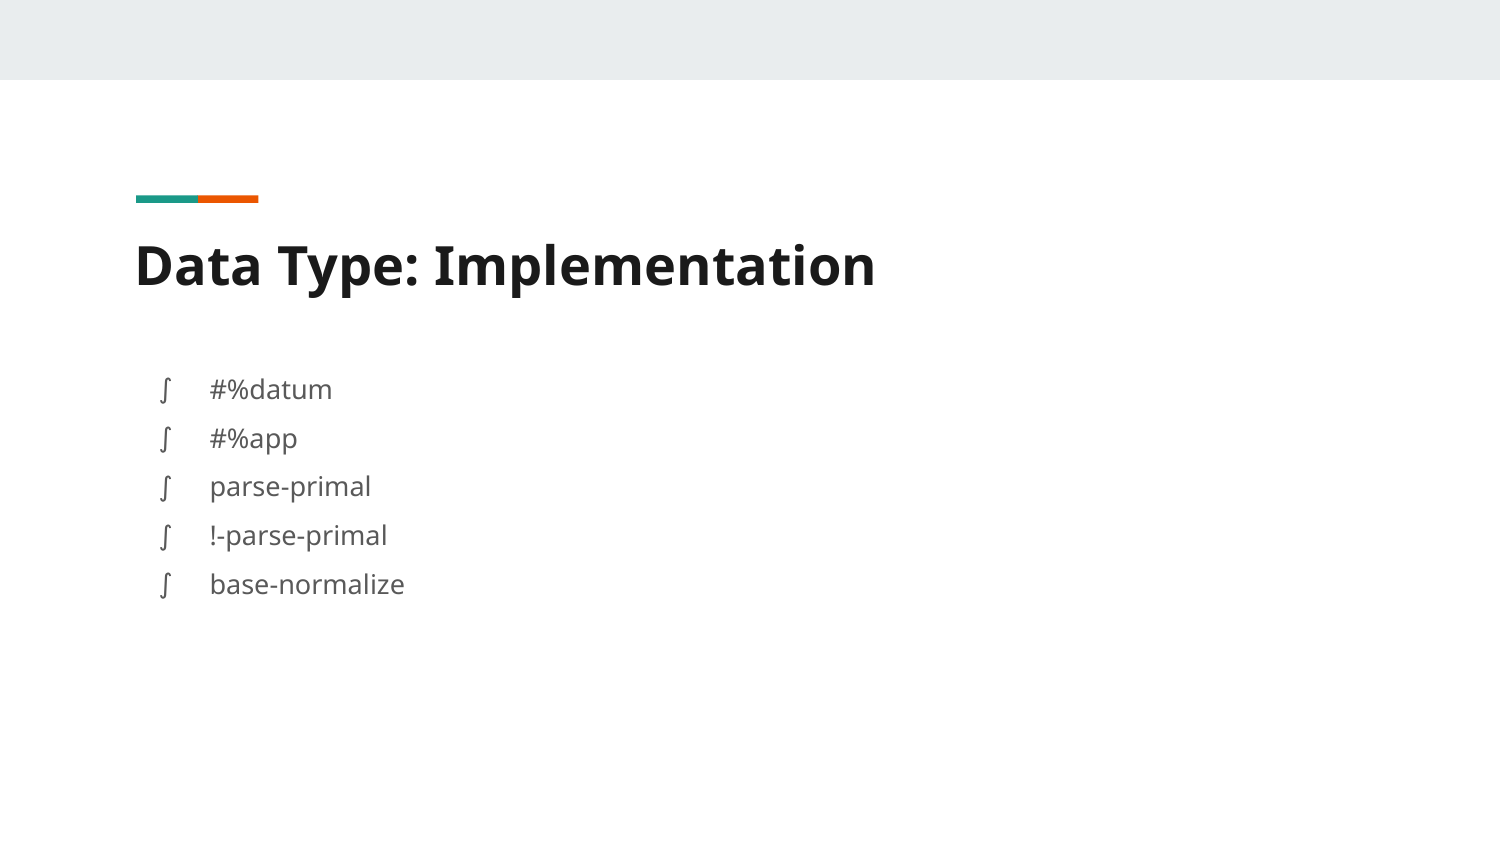

# Data Type: Implementation
#%datum
#%app
parse-primal
!-parse-primal
base-normalize